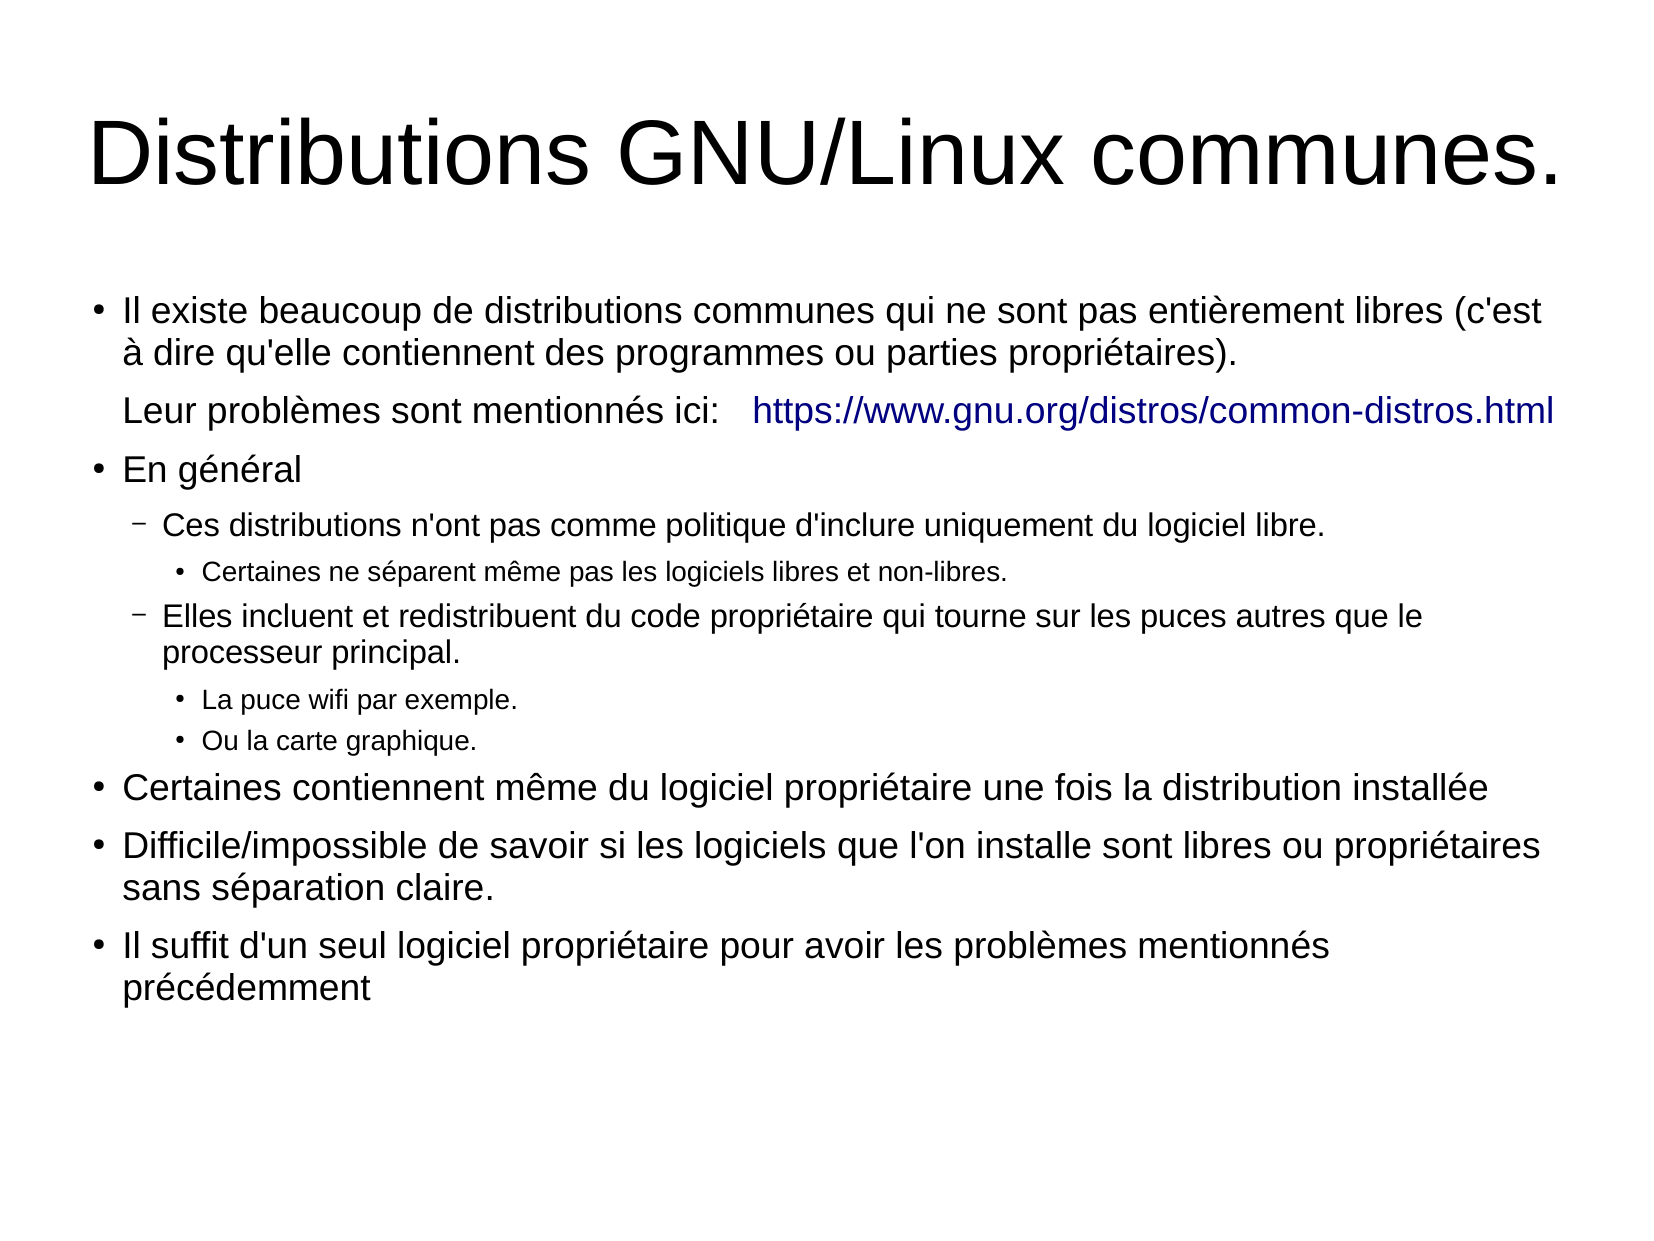

# Distributions GNU/Linux communes.
Il existe beaucoup de distributions communes qui ne sont pas entièrement libres (c'est à dire qu'elle contiennent des programmes ou parties propriétaires).
Leur problèmes sont mentionnés ici: 	https://www.gnu.org/distros/common-distros.html
En général
Ces distributions n'ont pas comme politique d'inclure uniquement du logiciel libre.
Certaines ne séparent même pas les logiciels libres et non-libres.
Elles incluent et redistribuent du code propriétaire qui tourne sur les puces autres que le processeur principal.
La puce wifi par exemple.
Ou la carte graphique.
Certaines contiennent même du logiciel propriétaire une fois la distribution installée
Difficile/impossible de savoir si les logiciels que l'on installe sont libres ou propriétaires sans séparation claire.
Il suffit d'un seul logiciel propriétaire pour avoir les problèmes mentionnés précédemment